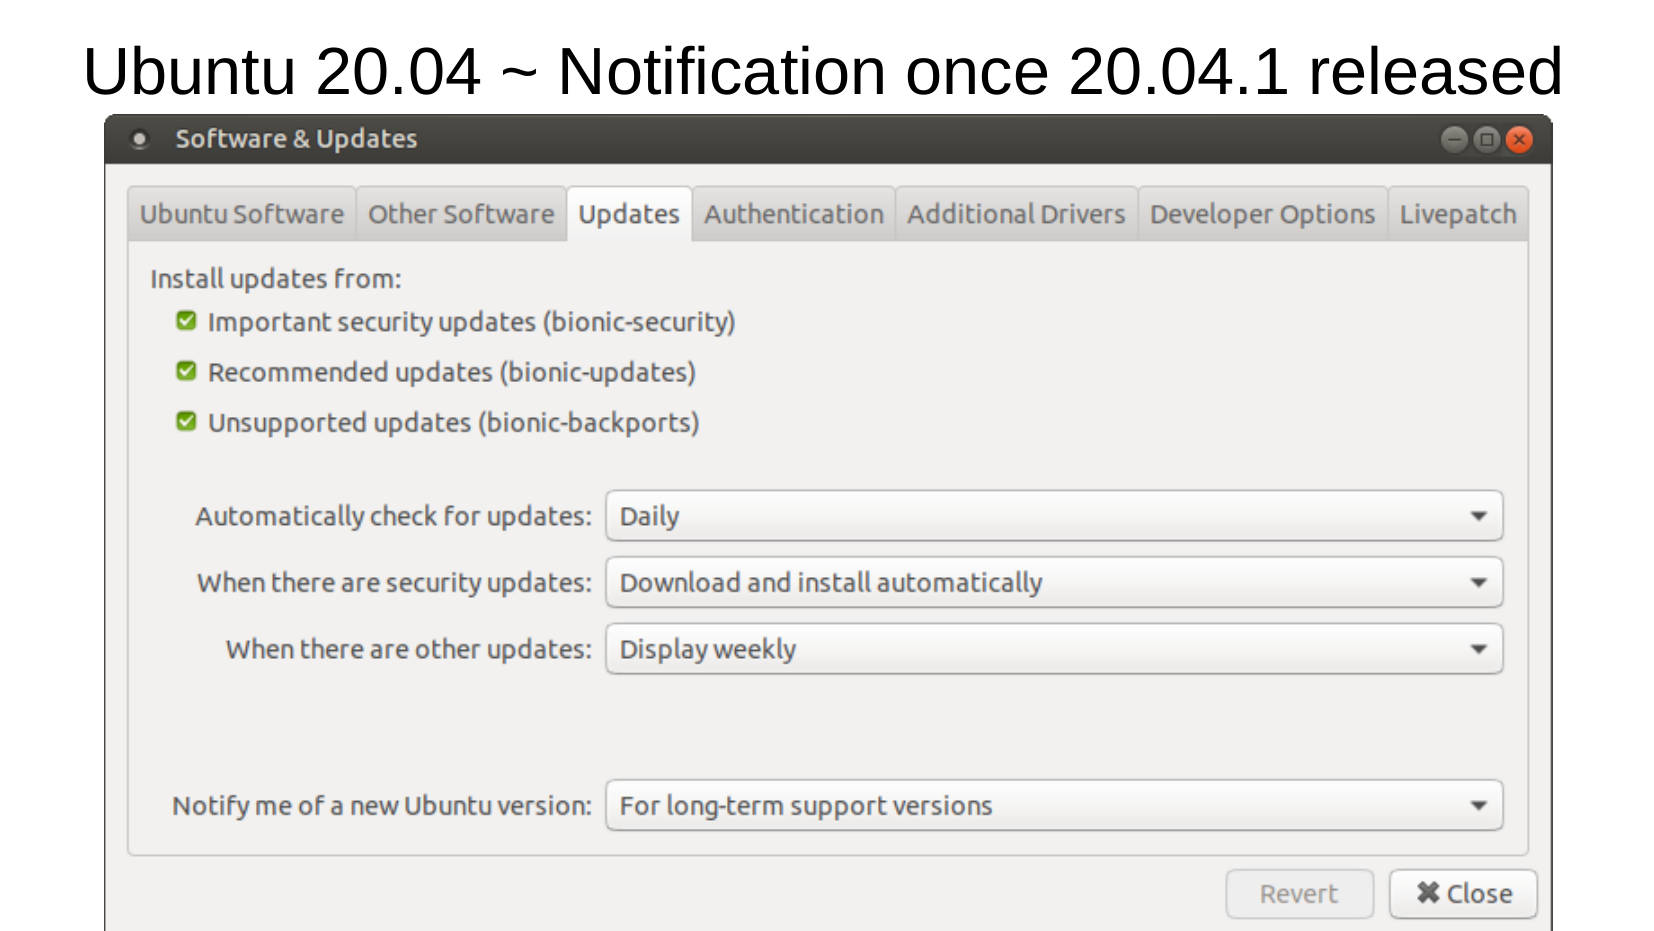

# Ubuntu 20.04 ~ Notification once 20.04.1 released